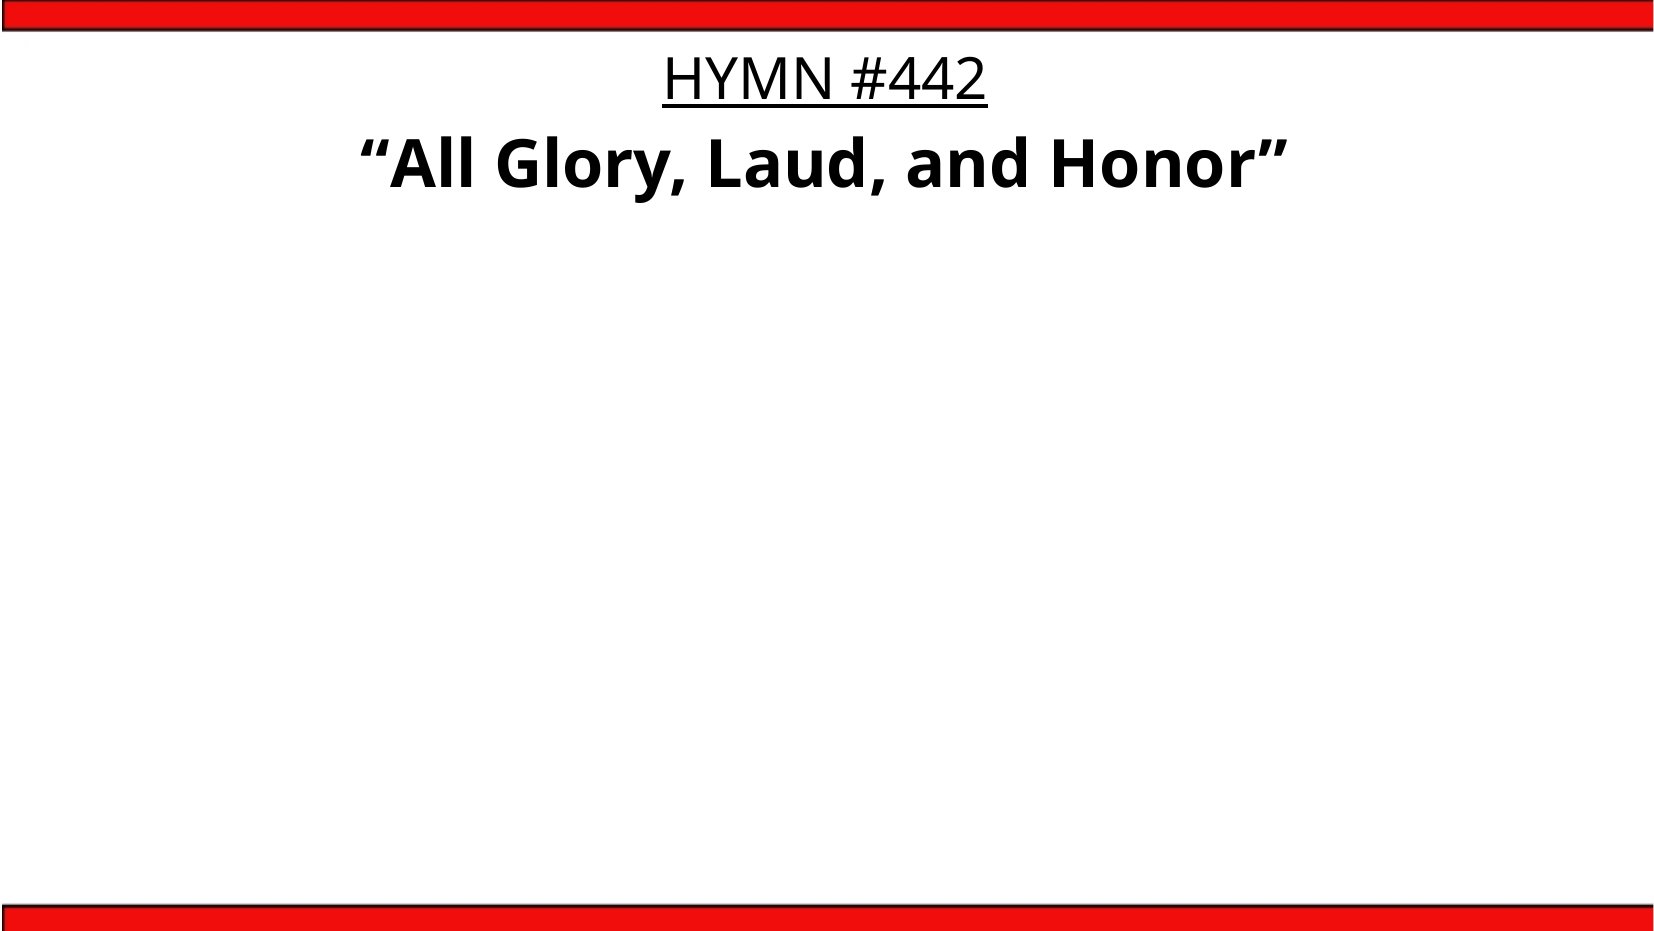

HYMN #442
“All Glory, Laud, and Honor”